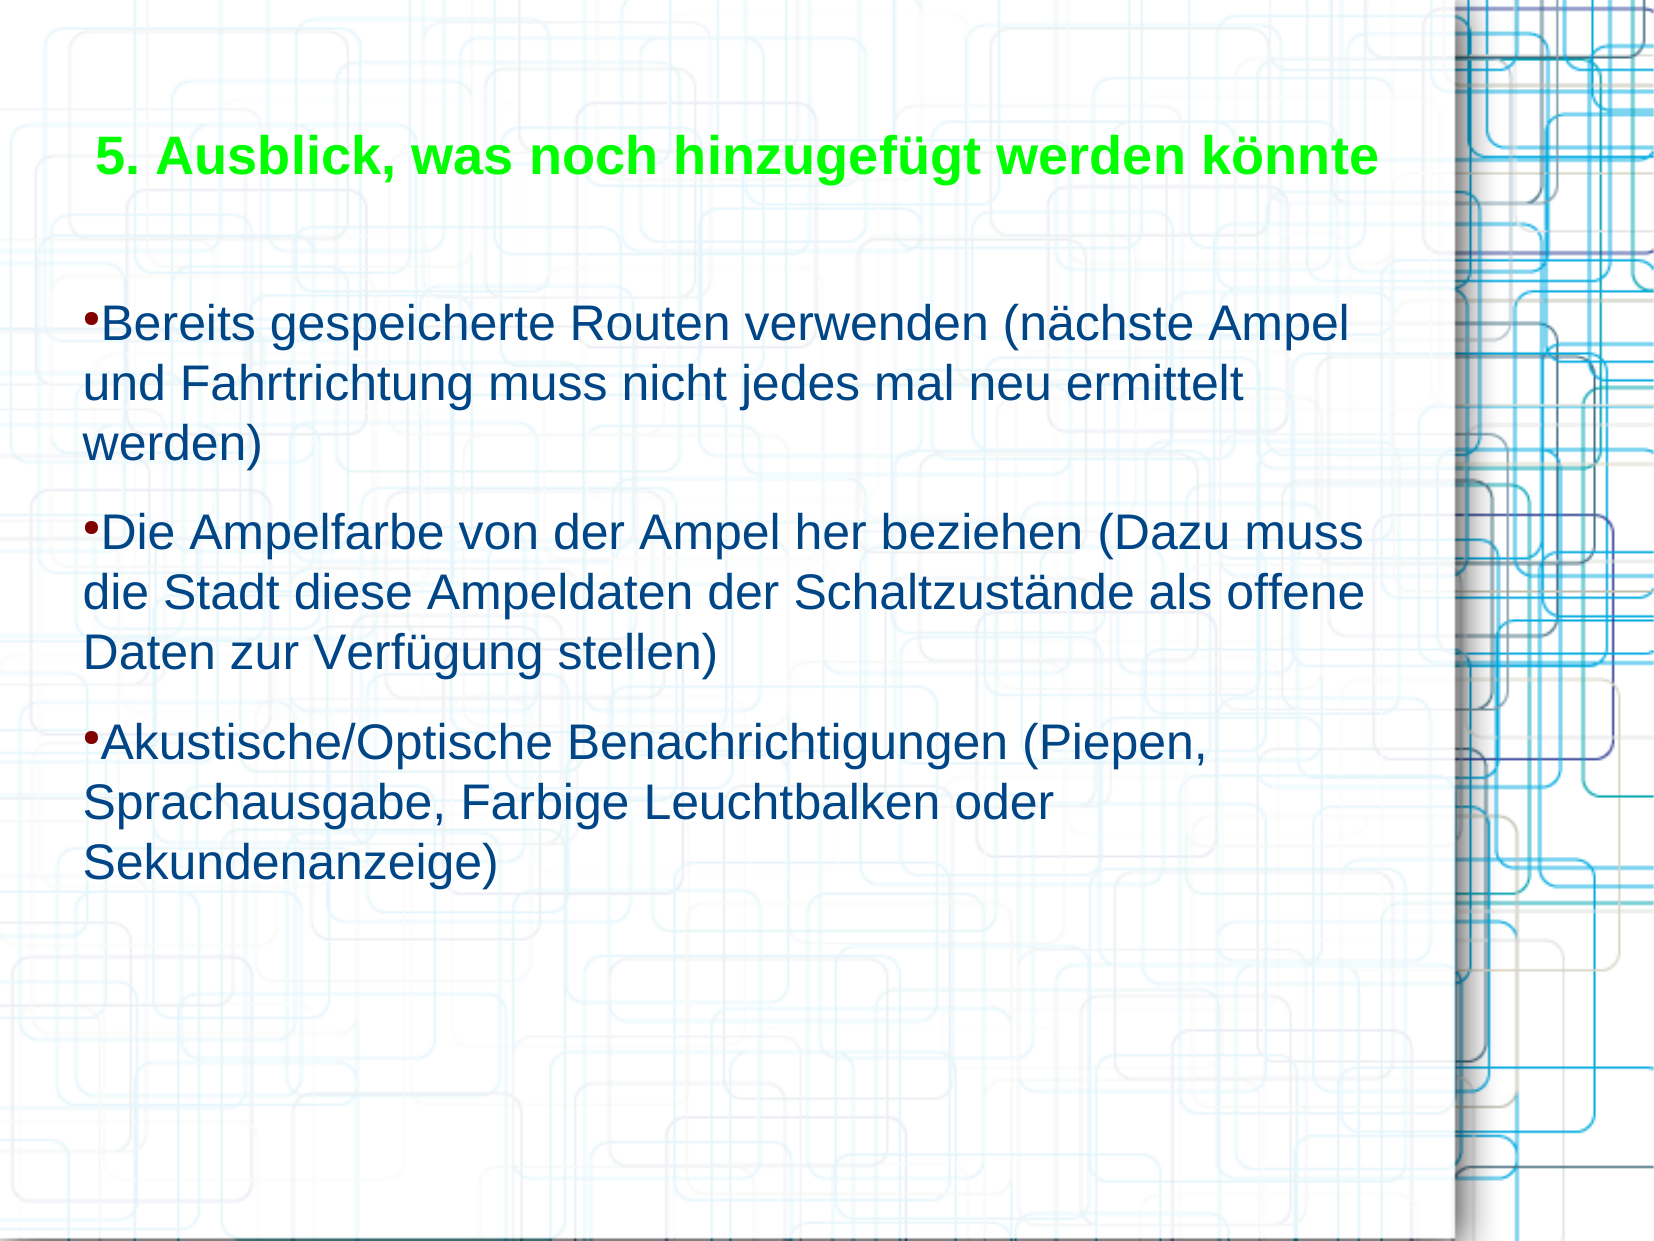

# 5. Ausblick, was noch hinzugefügt werden könnte
Bereits gespeicherte Routen verwenden (nächste Ampel und Fahrtrichtung muss nicht jedes mal neu ermittelt werden)
Die Ampelfarbe von der Ampel her beziehen (Dazu muss die Stadt diese Ampeldaten der Schaltzustände als offene Daten zur Verfügung stellen)
Akustische/Optische Benachrichtigungen (Piepen, Sprachausgabe, Farbige Leuchtbalken oder Sekundenanzeige)